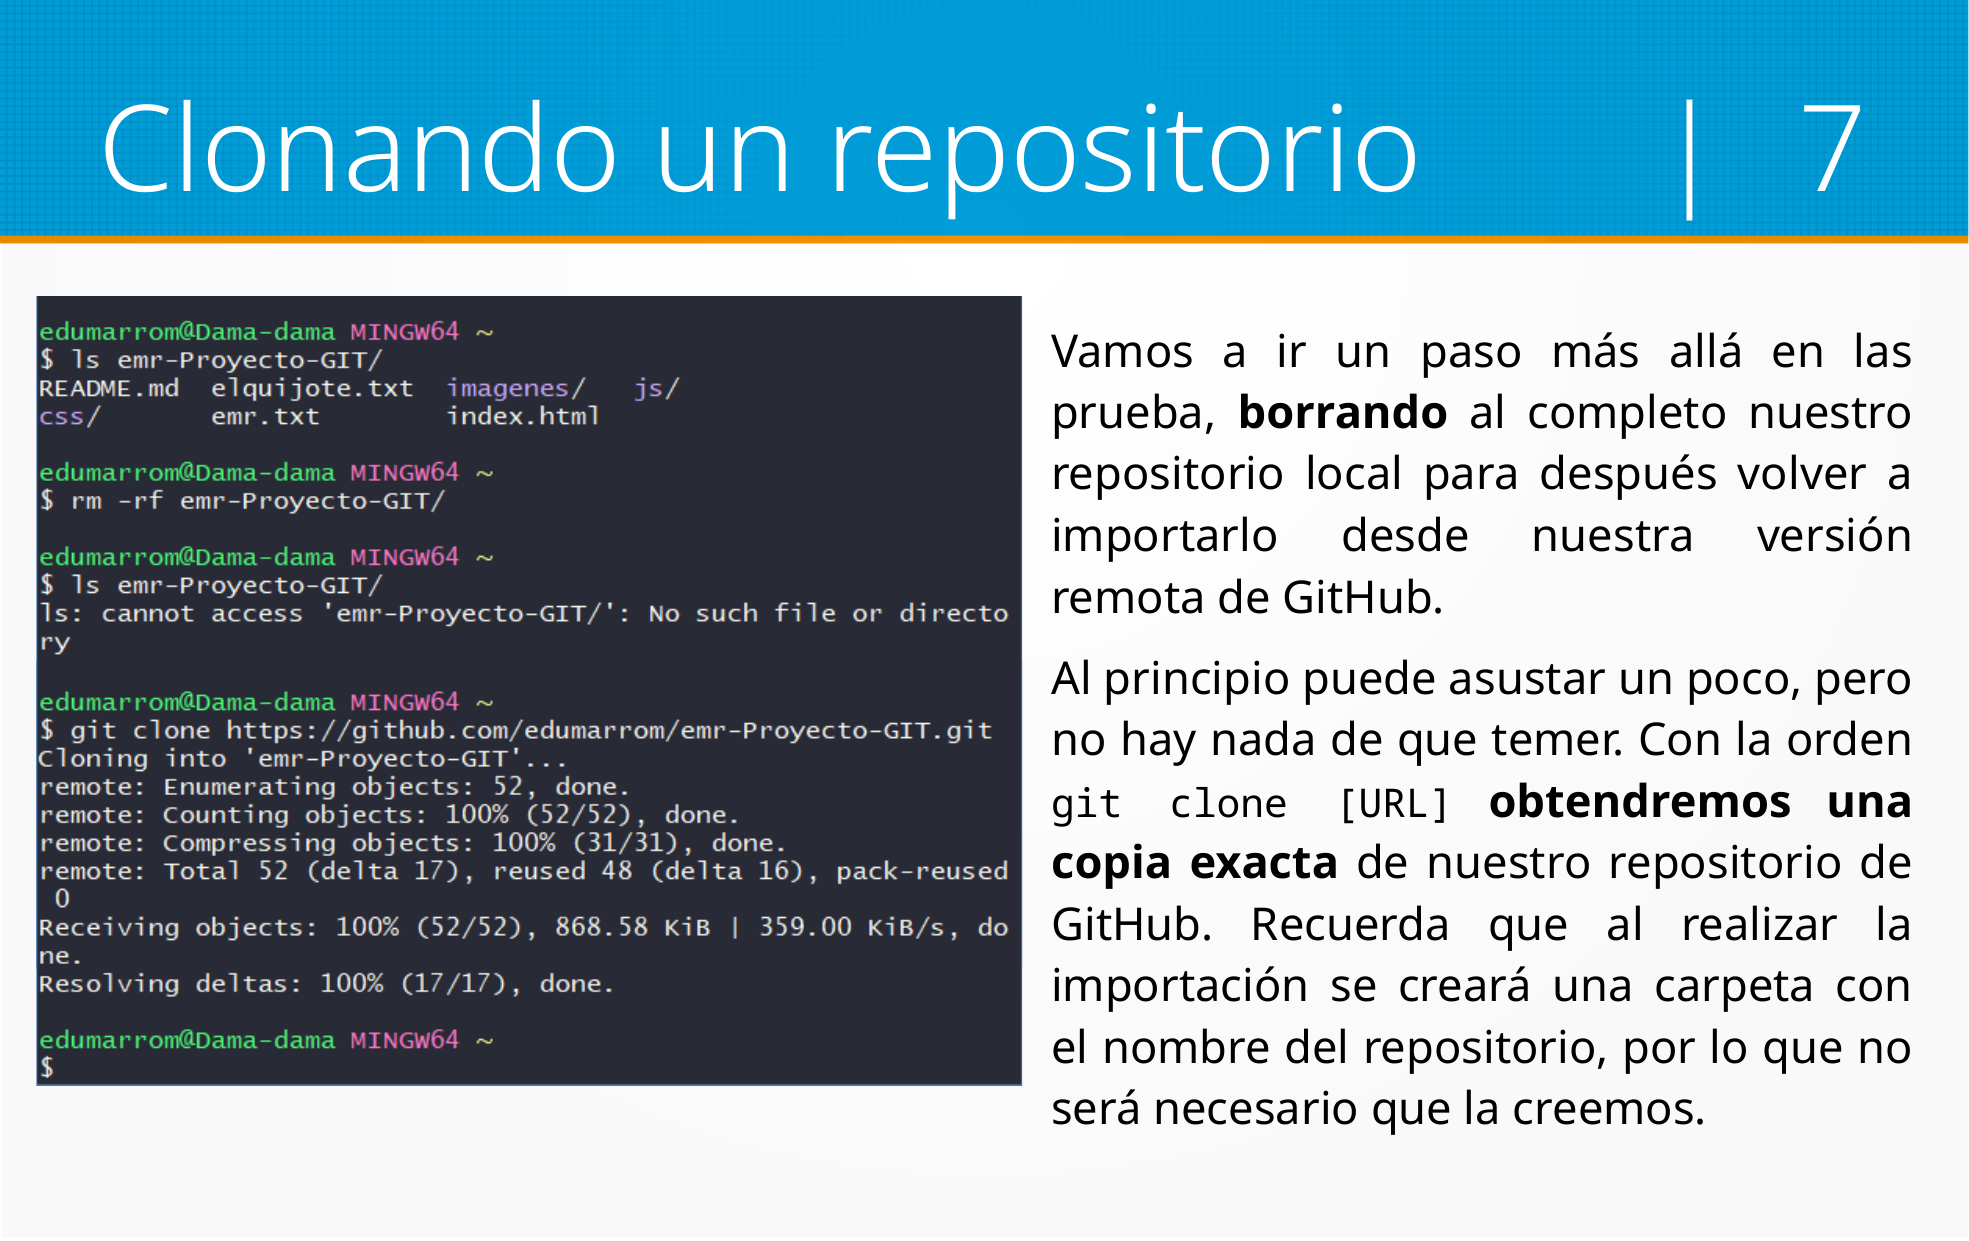

# Clonando un repositorio				|		7
Vamos a ir un paso más allá en las prueba, borrando al completo nuestro repositorio local para después volver a importarlo desde nuestra versión remota de GitHub.
Al principio puede asustar un poco, pero no hay nada de que temer. Con la orden git clone [URL] obtendremos una copia exacta de nuestro repositorio de GitHub. Recuerda que al realizar la importación se creará una carpeta con el nombre del repositorio, por lo que no será necesario que la creemos.